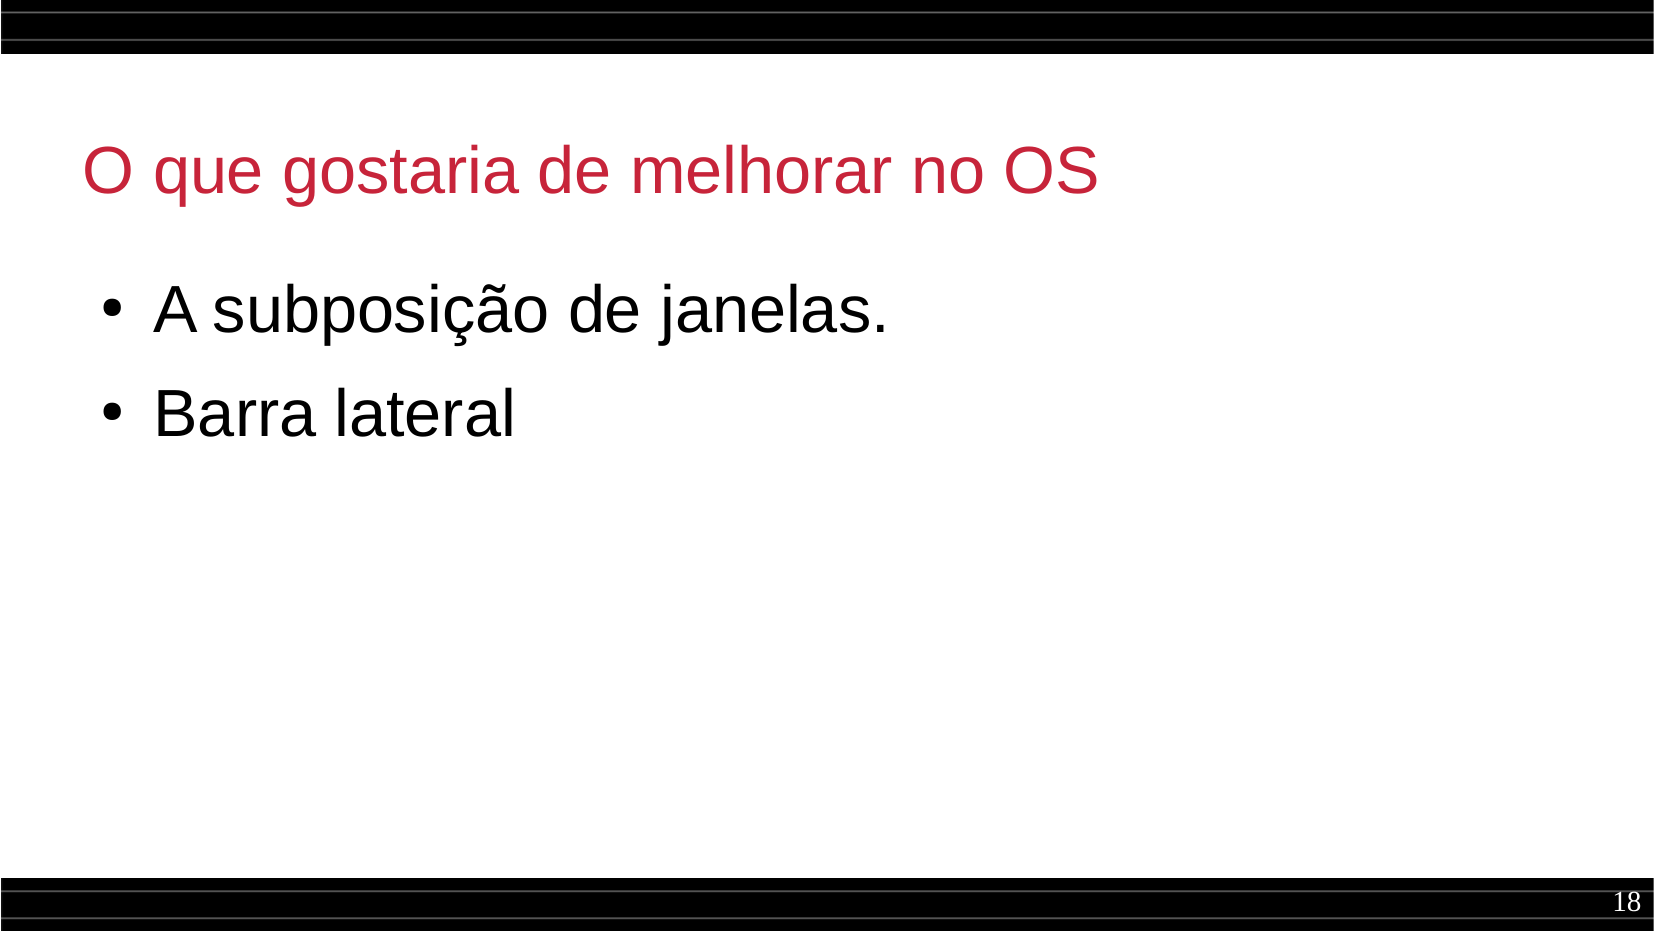

# O que gostaria de melhorar no OS
A subposição de janelas.
Barra lateral